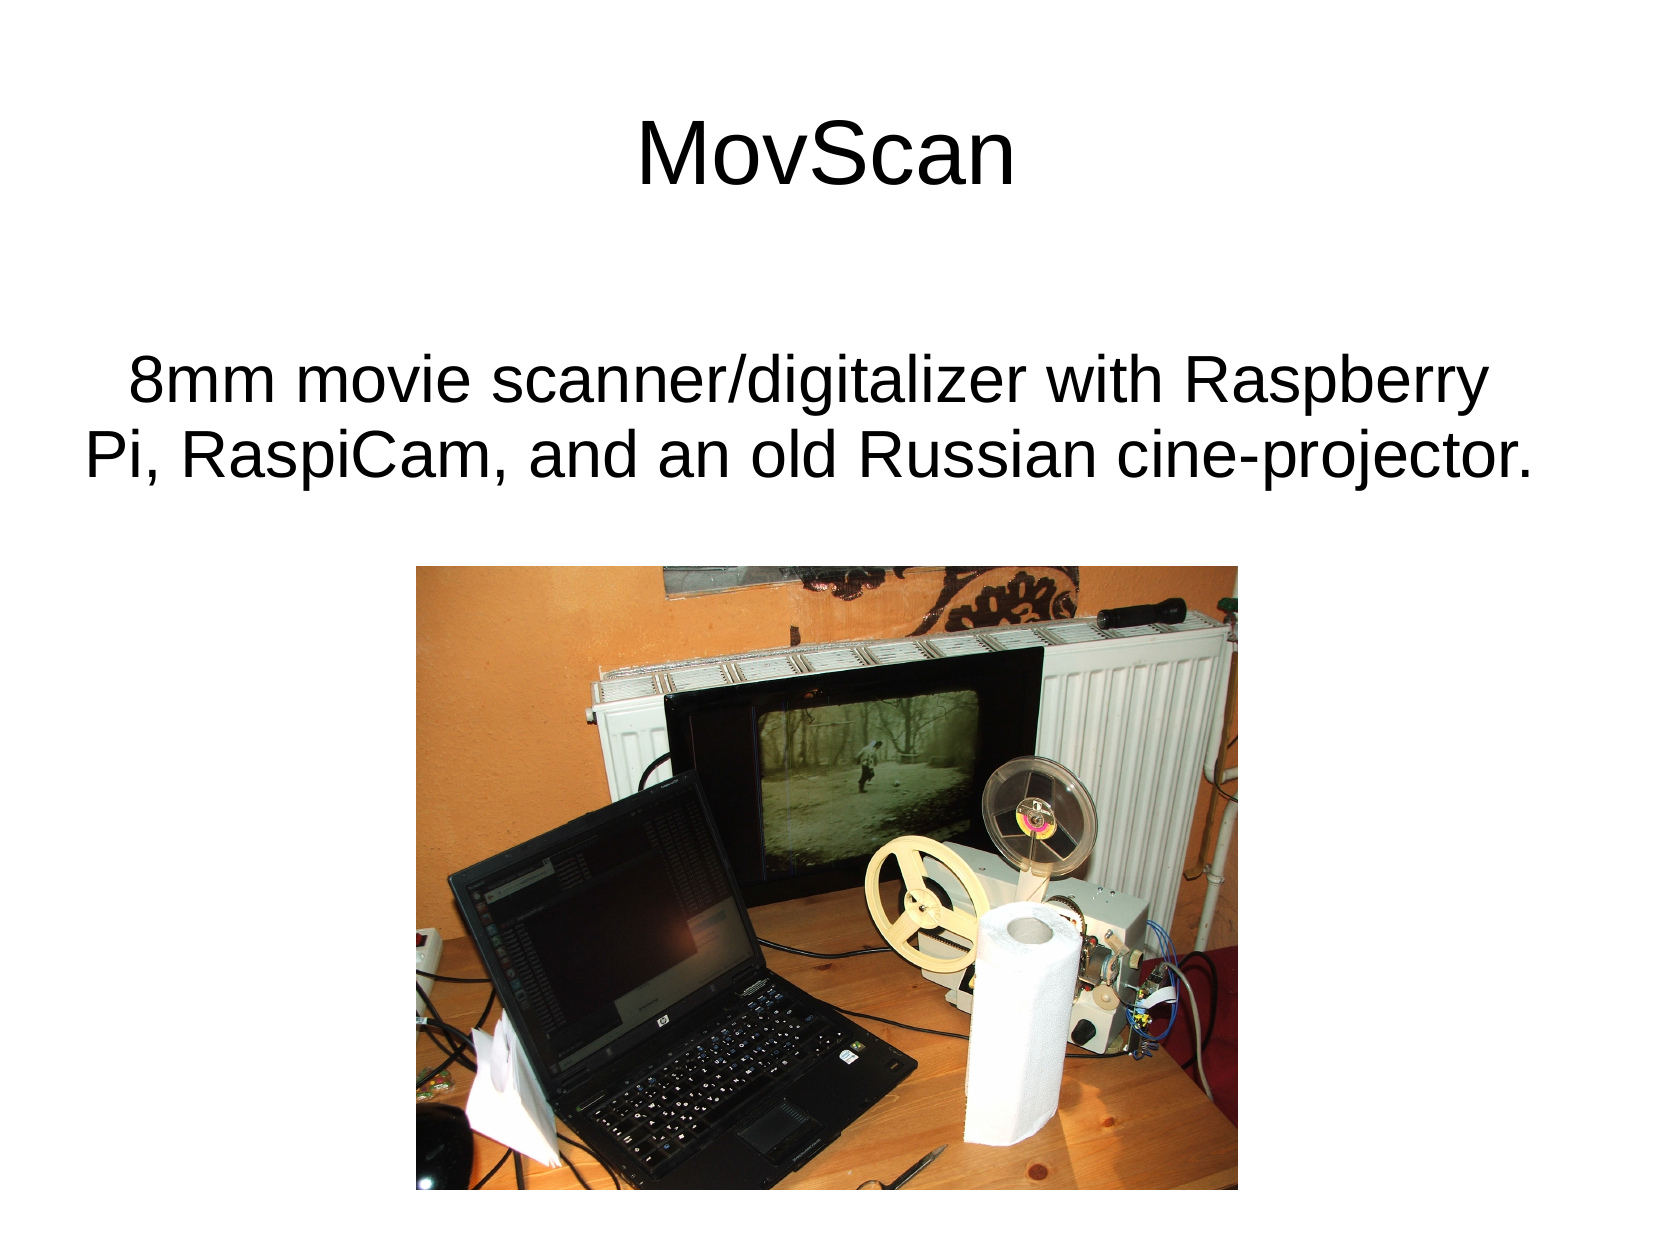

# MovScan
8mm movie scanner/digitalizer with Raspberry Pi, RaspiCam, and an old Russian cine-projector.